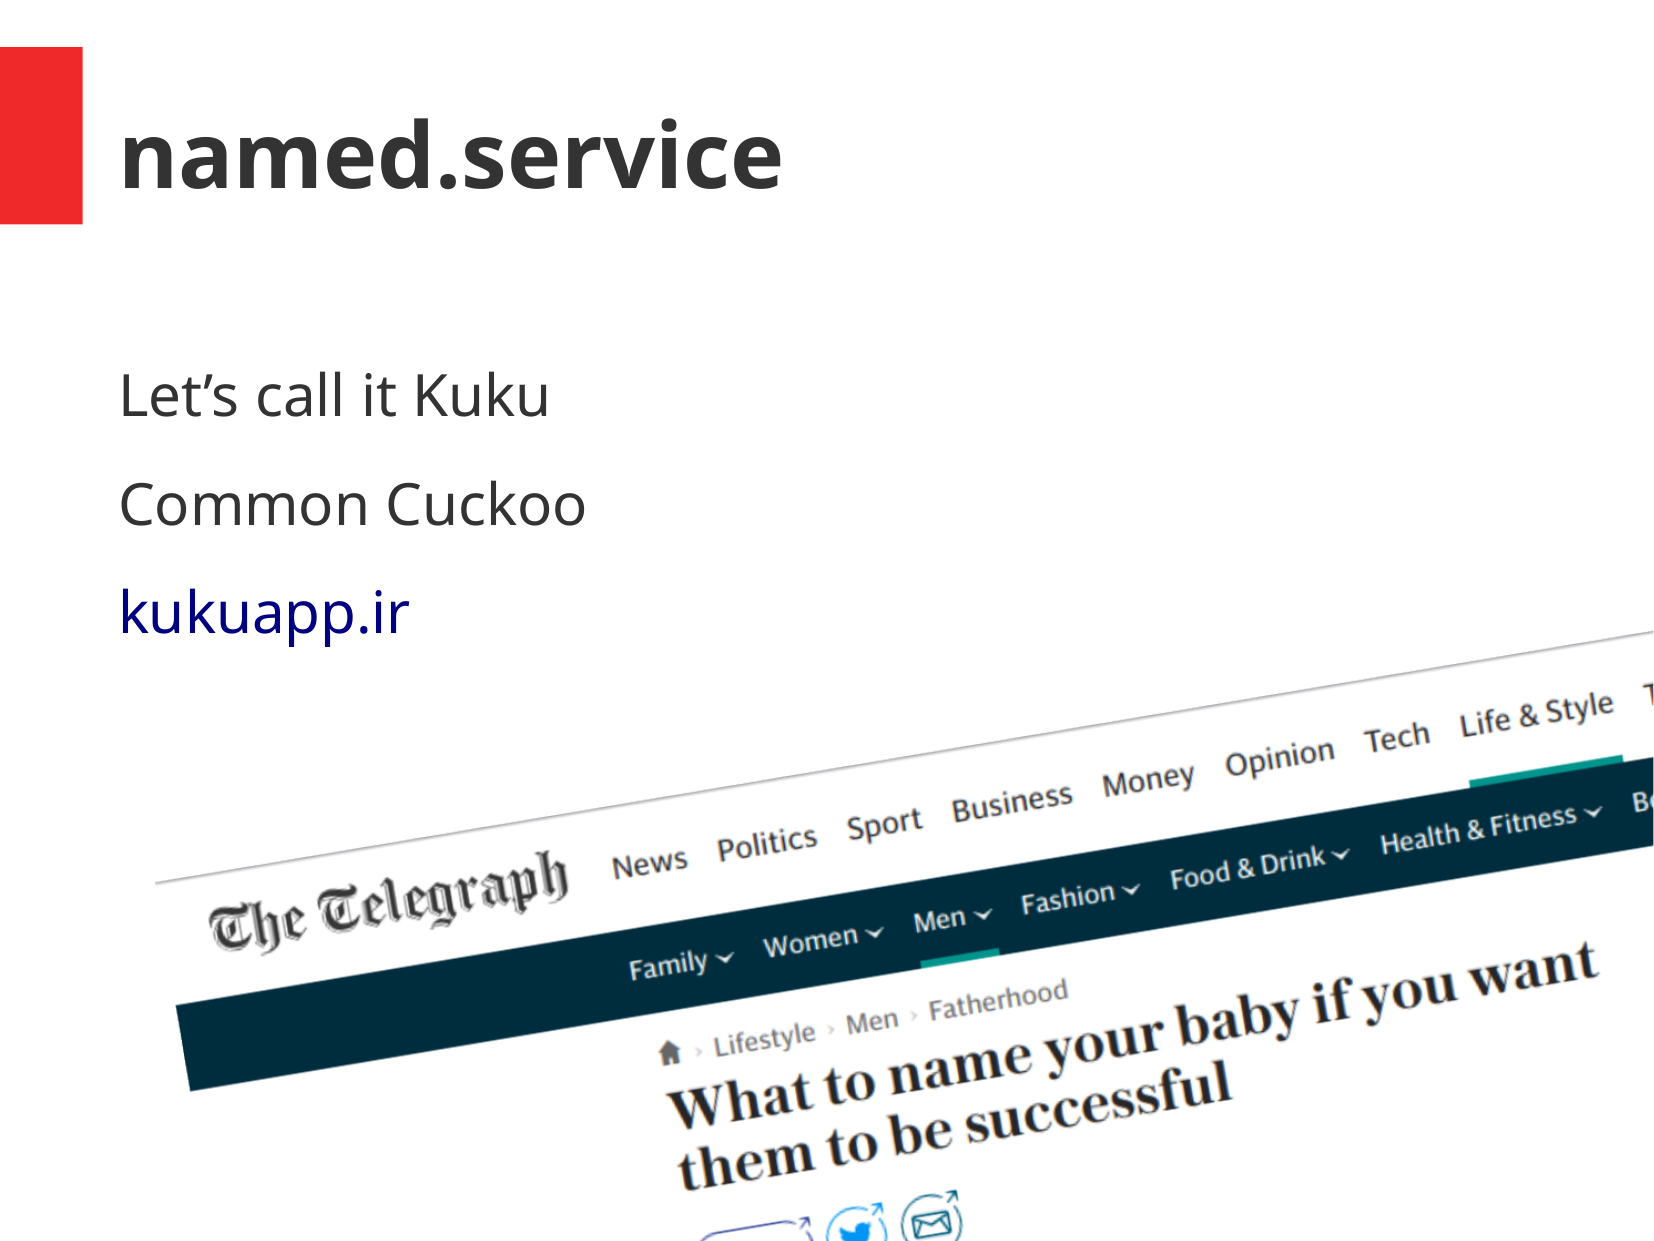

# named.service
Let’s call it Kuku
Common Cuckoo
kukuapp.ir
7